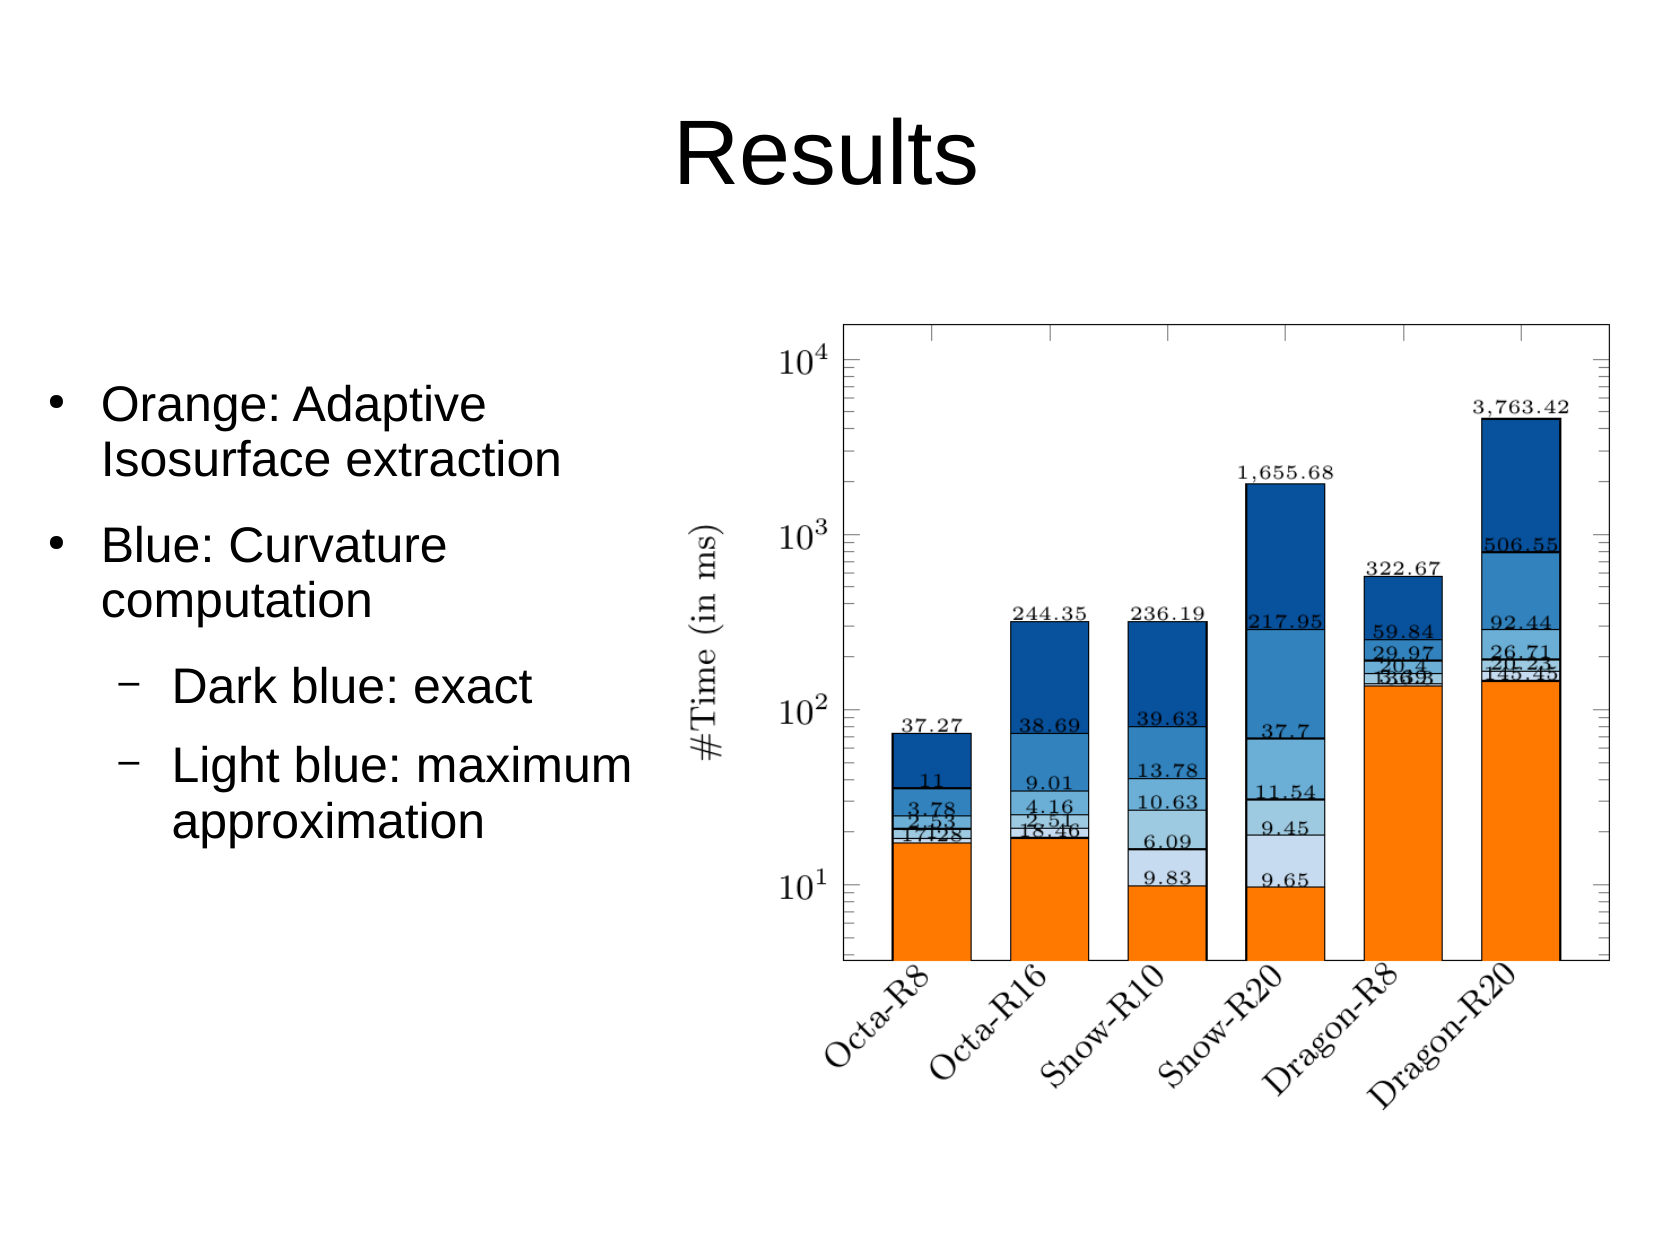

# Results
Orange: Adaptive
Isosurface extraction
Blue: Curvature
computation
Dark blue: exact
Light blue: maximum approximation